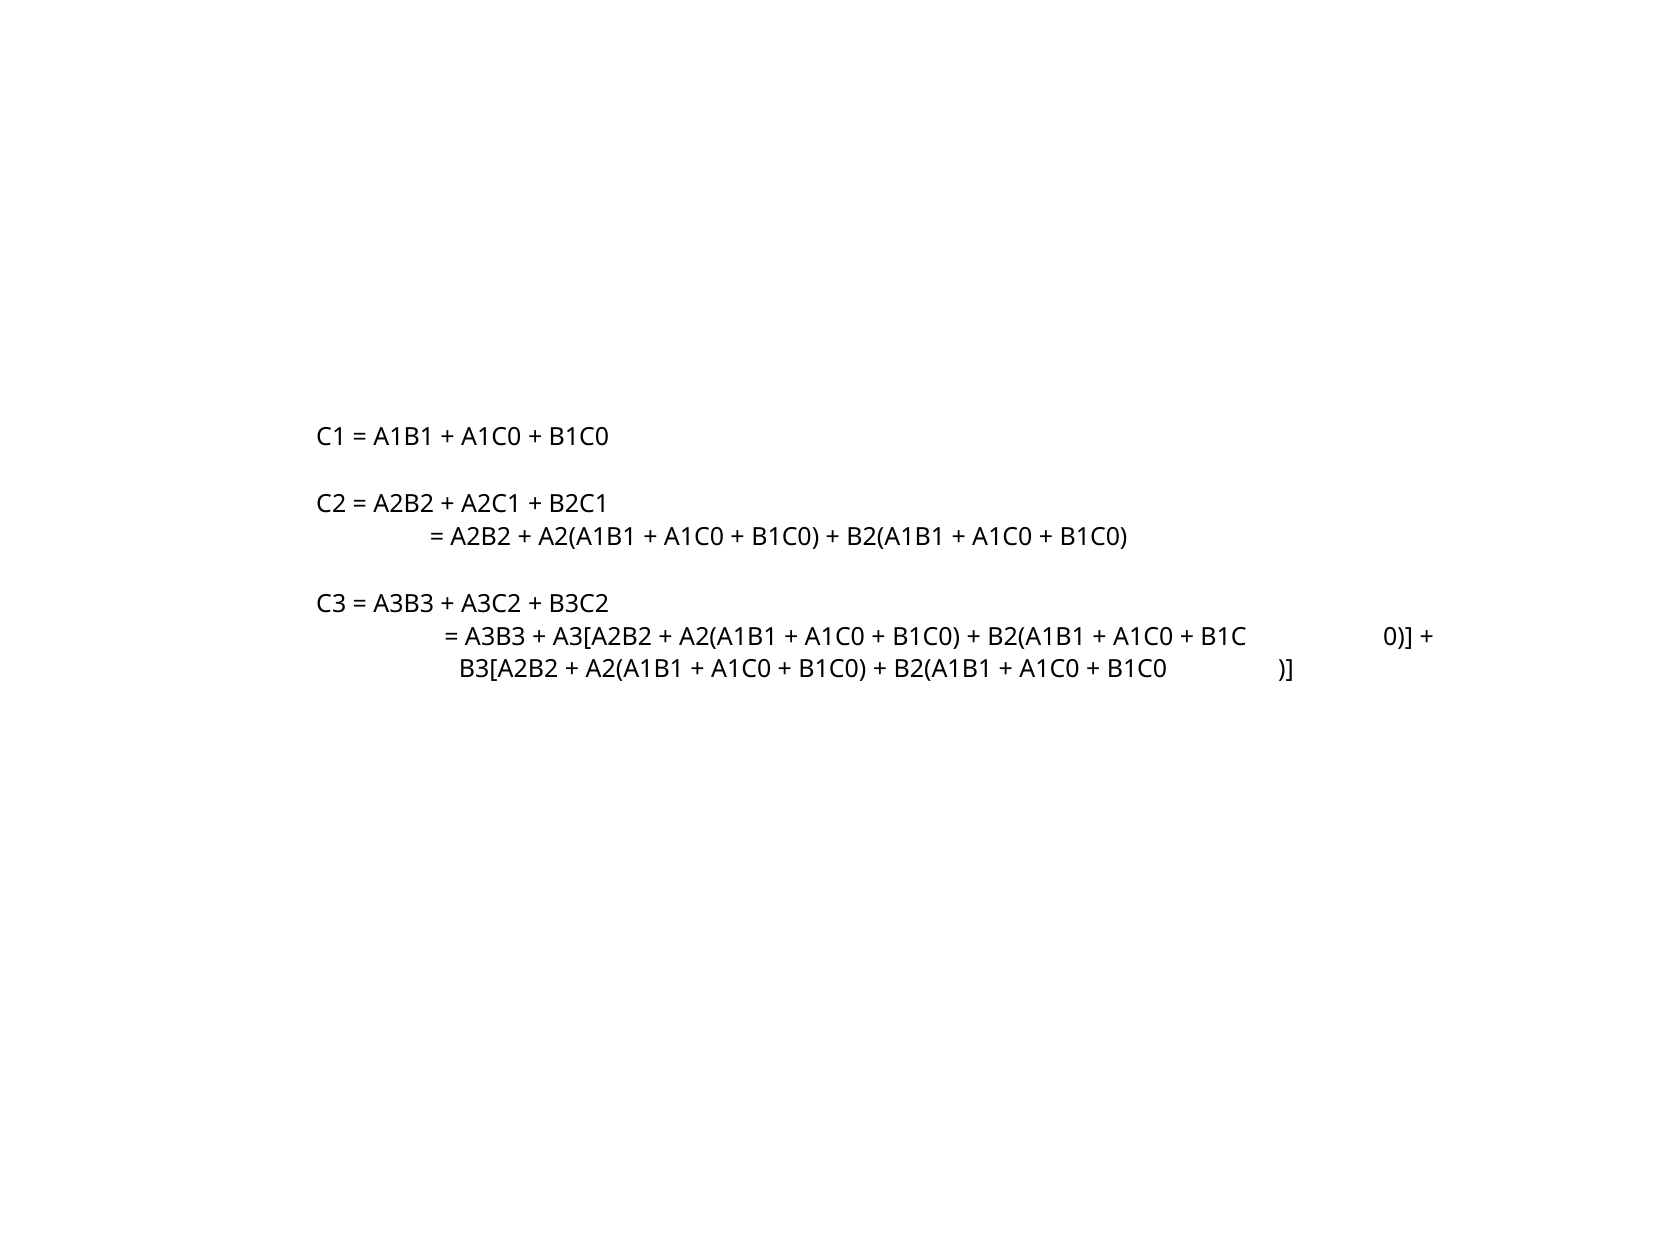

C1 = A1B1 + A1C0 + B1C0
C2 = A2B2 + A2C1 + B2C1
= A2B2 + A2(A1B1 + A1C0 + B1C0) + B2(A1B1 + A1C0 + B1C0)
C3 = A3B3 + A3C2 + B3C2
= A3B3 + A3[A2B2 + A2(A1B1 + A1C0 + B1C0) + B2(A1B1 + A1C0 + B1C
0)] +
B3[A2B2 + A2(A1B1 + A1C0 + B1C0) + B2(A1B1 + A1C0 + B1C0
)]